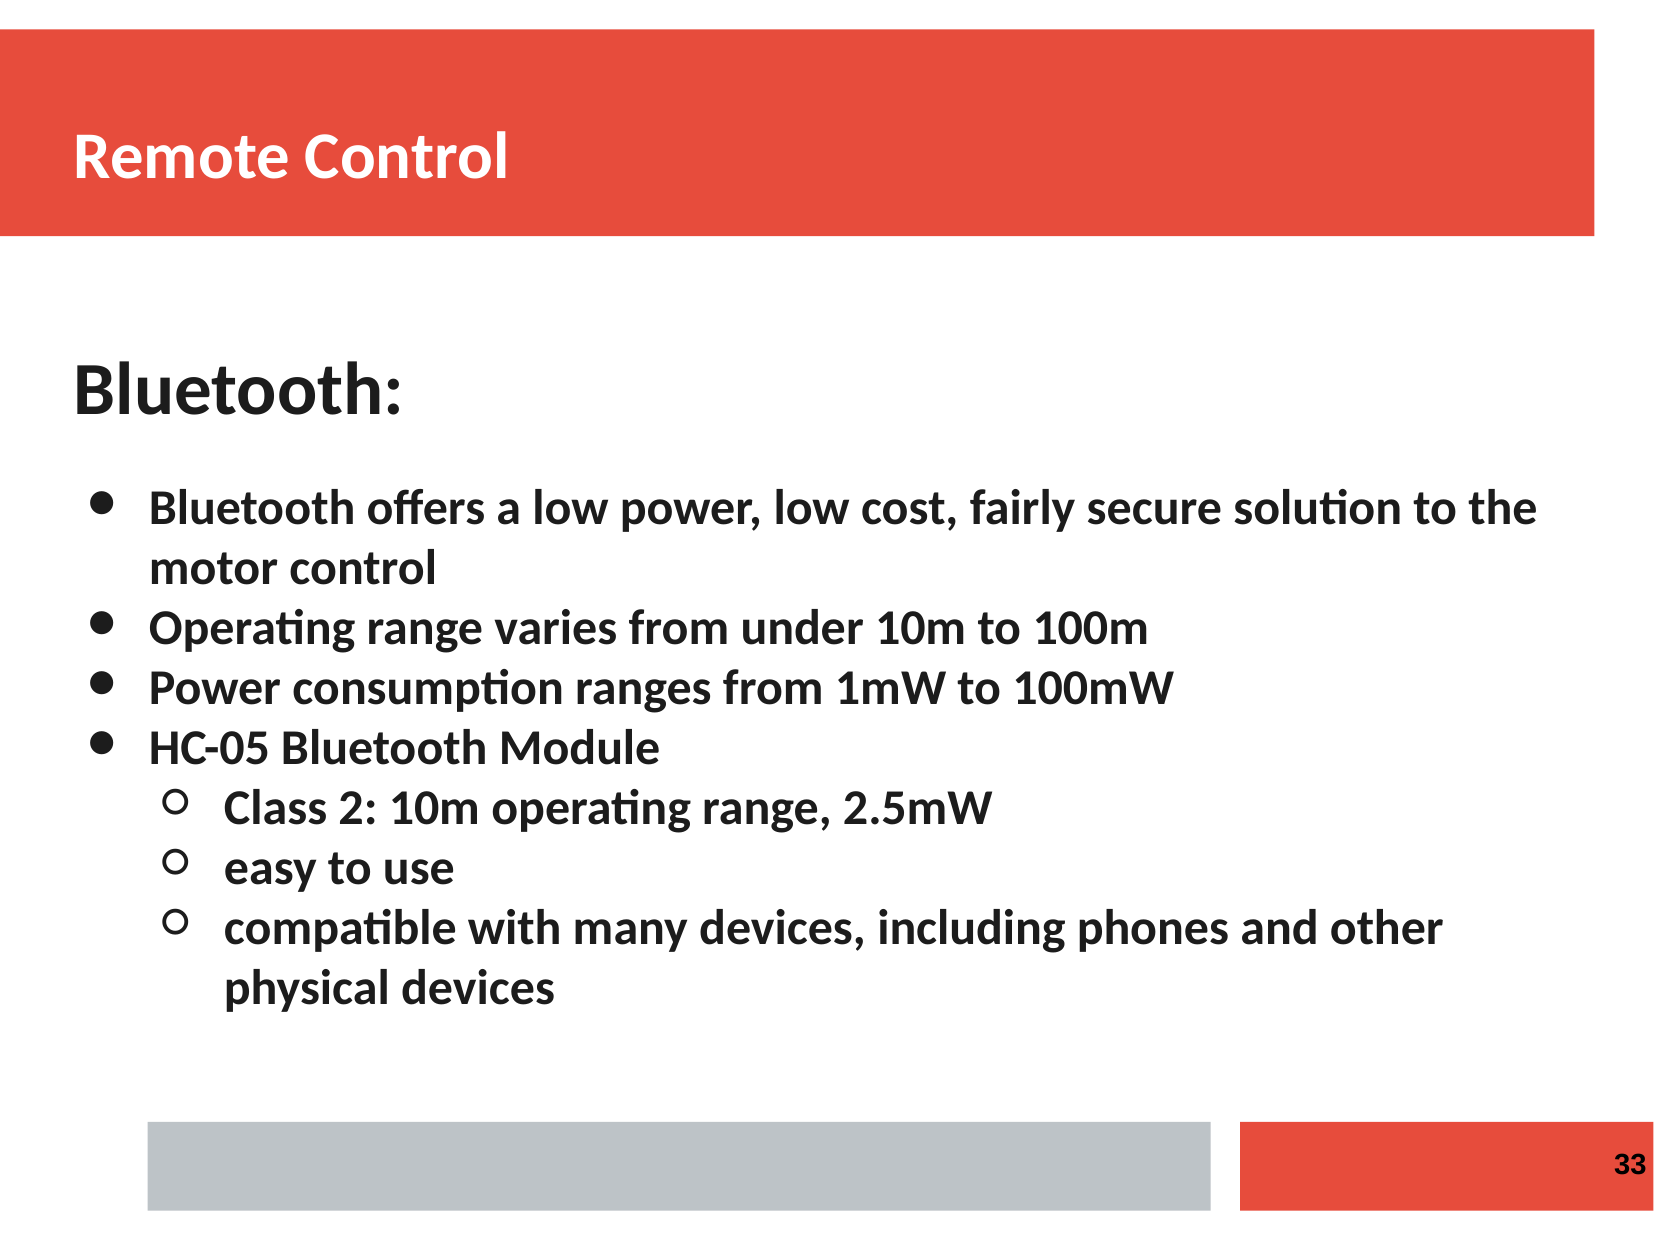

# Remote Control
Bluetooth:
Bluetooth offers a low power, low cost, fairly secure solution to the motor control
Operating range varies from under 10m to 100m
Power consumption ranges from 1mW to 100mW
HC-05 Bluetooth Module
Class 2: 10m operating range, 2.5mW
easy to use
compatible with many devices, including phones and other physical devices